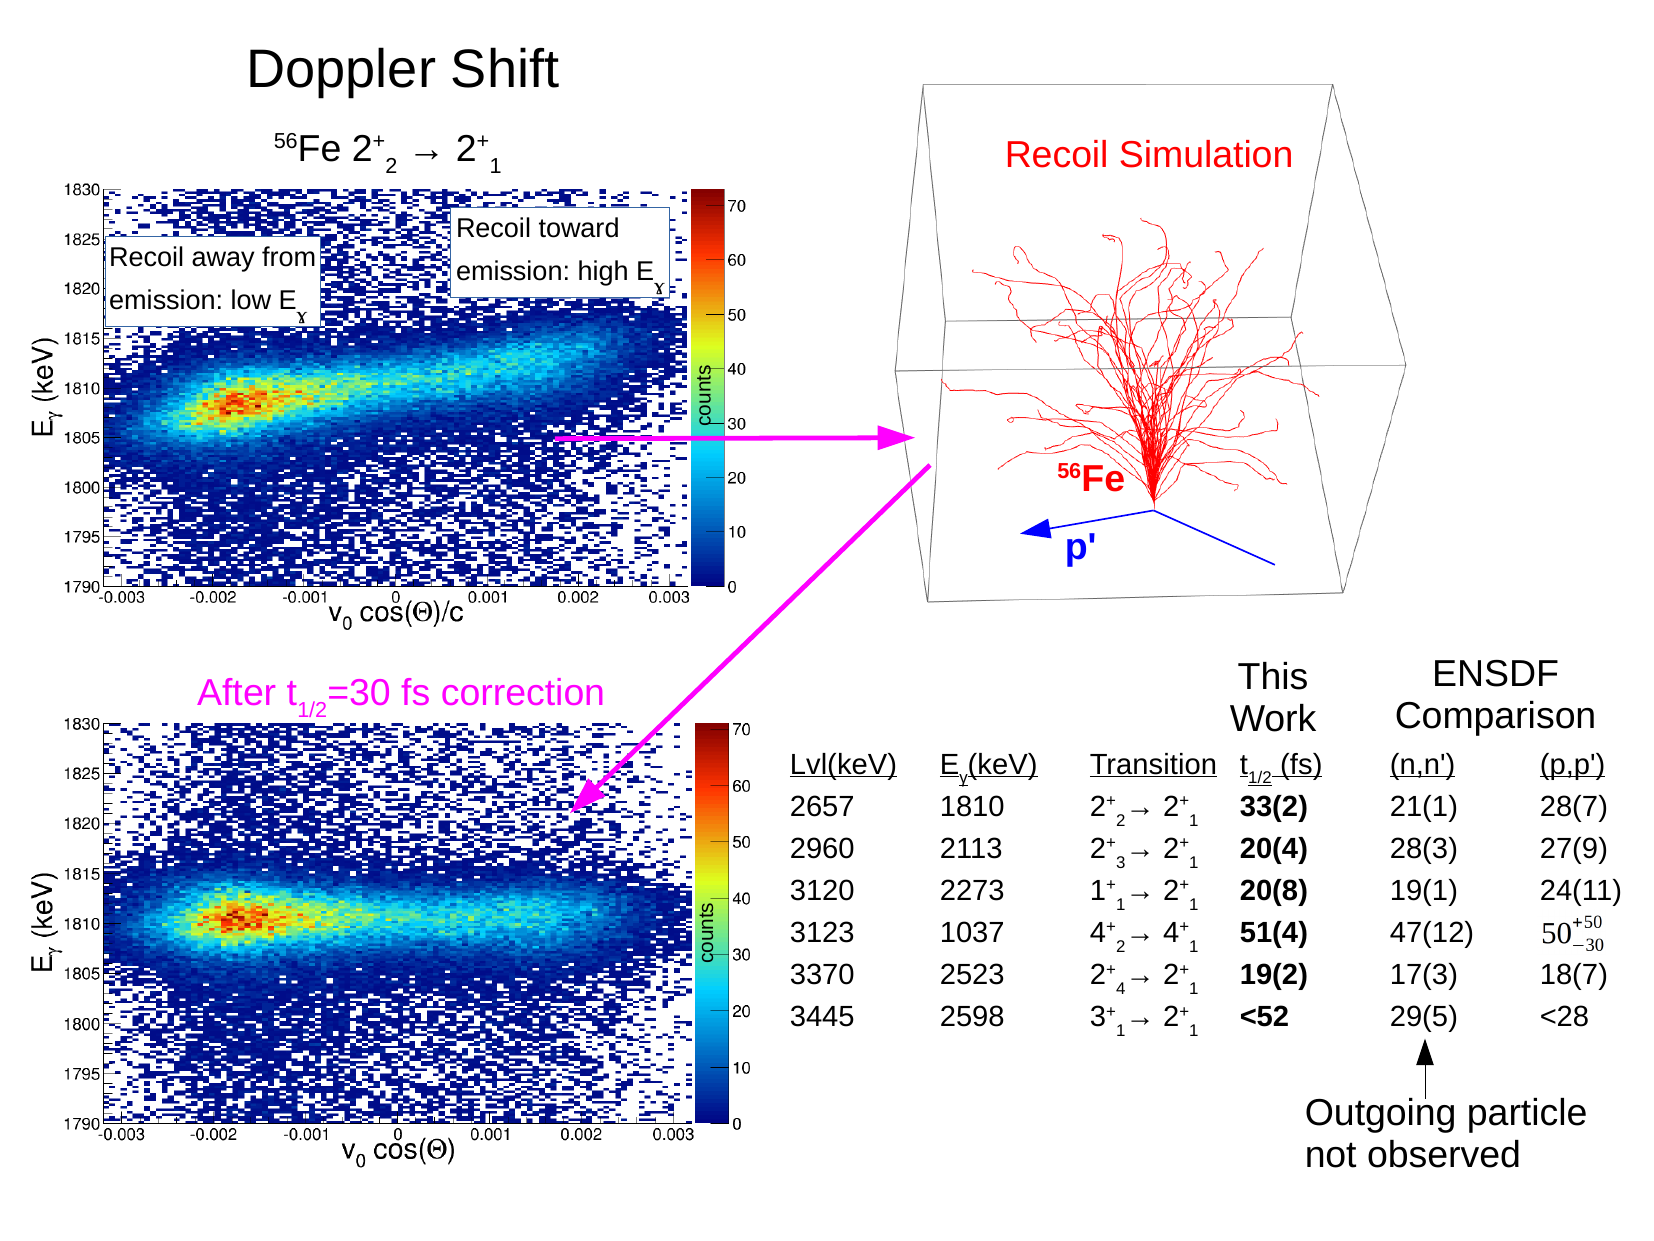

Doppler Shift
56Fe 2+2 → 2+1
Recoil Simulation
Recoil toward
emission: high Eɤ
Recoil away from
emission: low Eɤ
counts
56Fe
p'
ENSDF
Comparison
This
Work
After t1/2=30 fs correction
Lvl(keV)	Eγ(keV)	Transition	t1/2 (fs)	(n,n')		(p,p')
2657 		1810		2+2→ 2+1 	33(2)		21(1)		28(7)
2960 		2113		2+3→ 2+1	20(4)		28(3)		27(9)
3120 		2273		1+1→ 2+1	20(8)		19(1)		24(11)
3123 		1037		4+2→ 4+1	51(4)		47(12)
3370 		2523		2+4→ 2+1	19(2)		17(3)		18(7)
3445 		2598		3+1→ 2+1	<52		29(5)		<28
counts
Outgoing particle
not observed